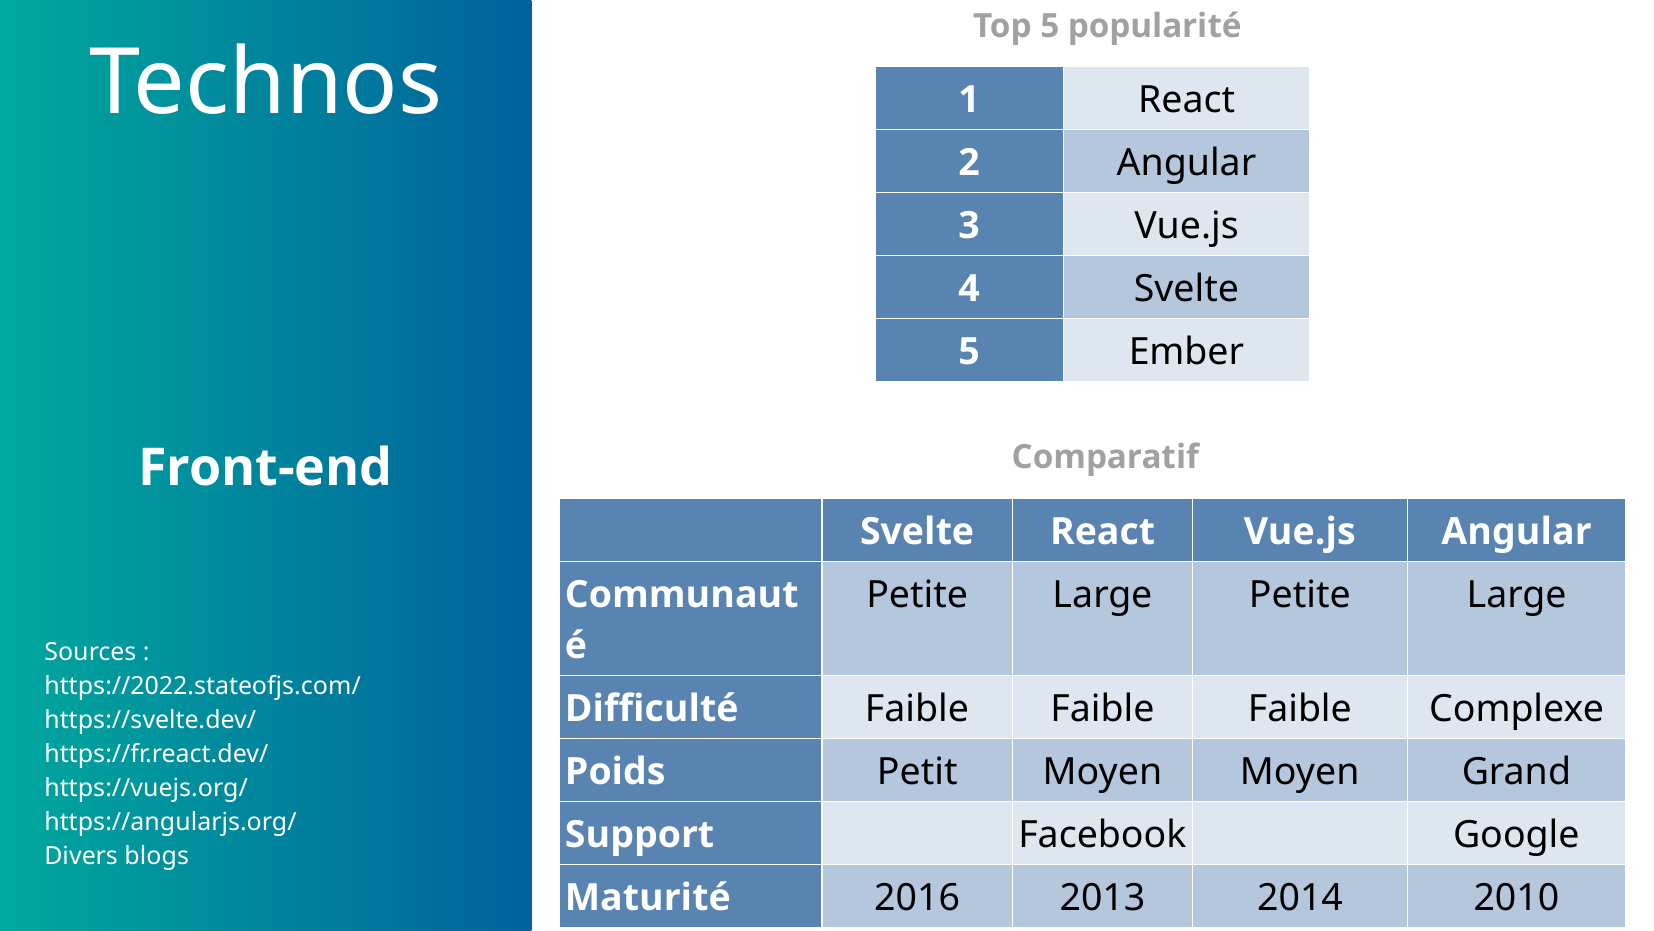

Top 5 popularité
# Technos
| 1 | React |
| --- | --- |
| 2 | Angular |
| 3 | Vue.js |
| 4 | Svelte |
| 5 | Ember |
Front-end
Comparatif
| | Svelte | React | Vue.js | Angular |
| --- | --- | --- | --- | --- |
| Communauté | Petite | Large | Petite | Large |
| Difficulté | Faible | Faible | Faible | Complexe |
| Poids | Petit | Moyen | Moyen | Grand |
| Support | | Facebook | | Google |
| Maturité | 2016 | 2013 | 2014 | 2010 |
Sources :
https://2022.stateofjs.com/
https://svelte.dev/
https://fr.react.dev/
https://vuejs.org/
https://angularjs.org/
Divers blogs